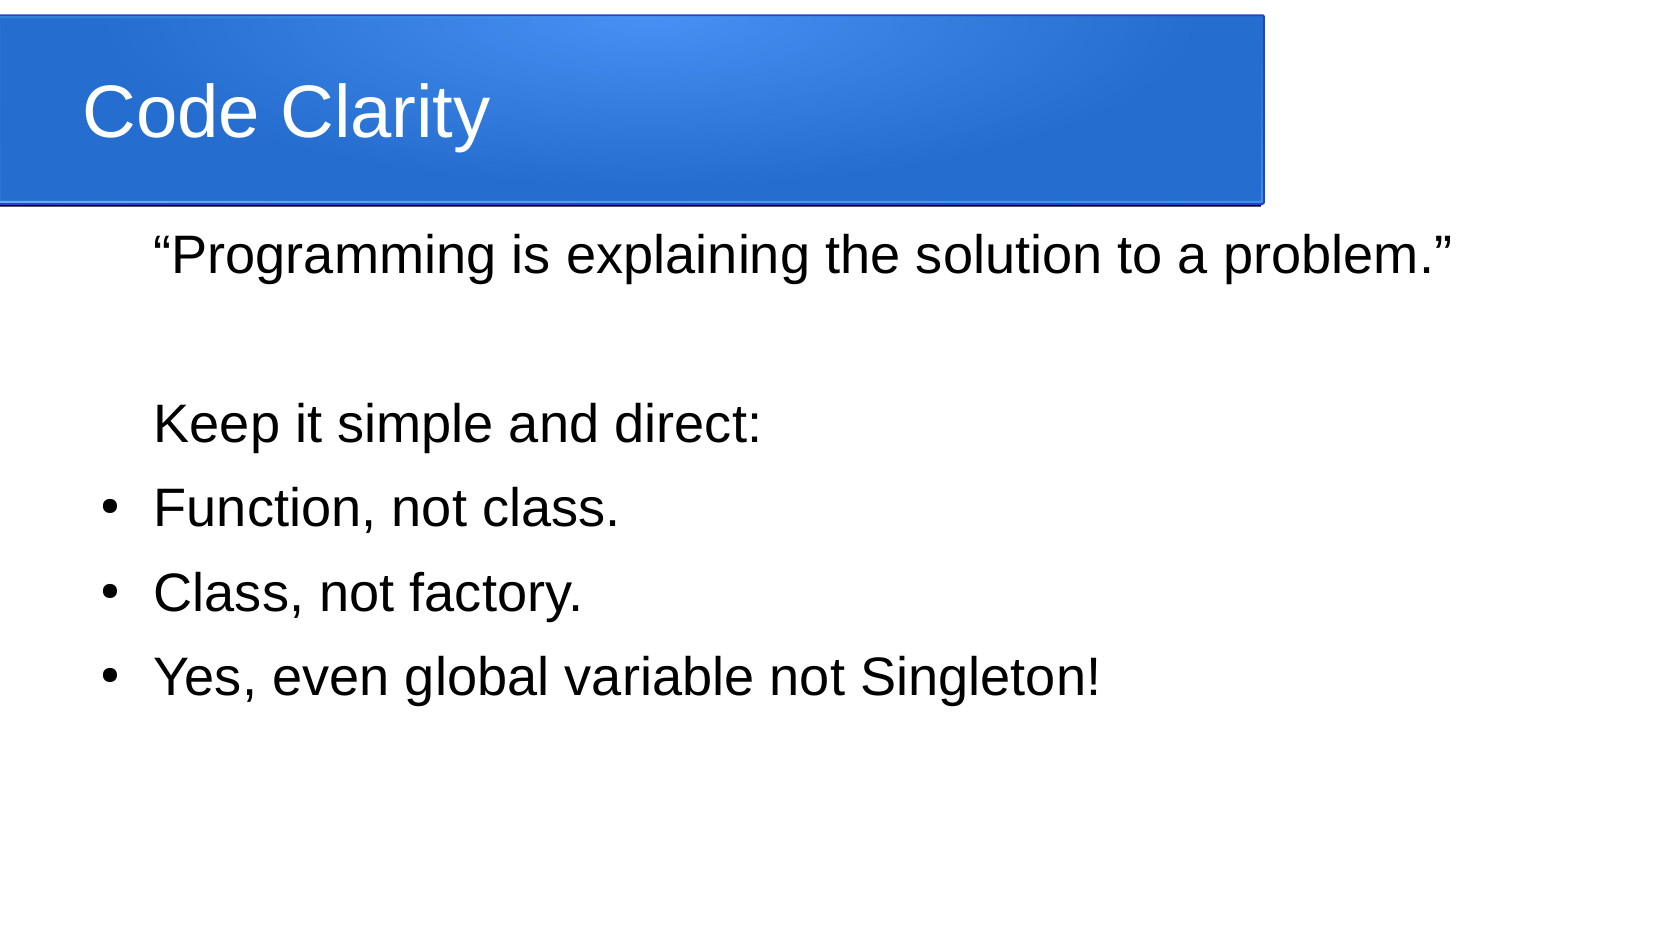

# Code Clarity
“Programming is explaining the solution to a problem.”
Keep it simple and direct:
Function, not class.
Class, not factory.
Yes, even global variable not Singleton!